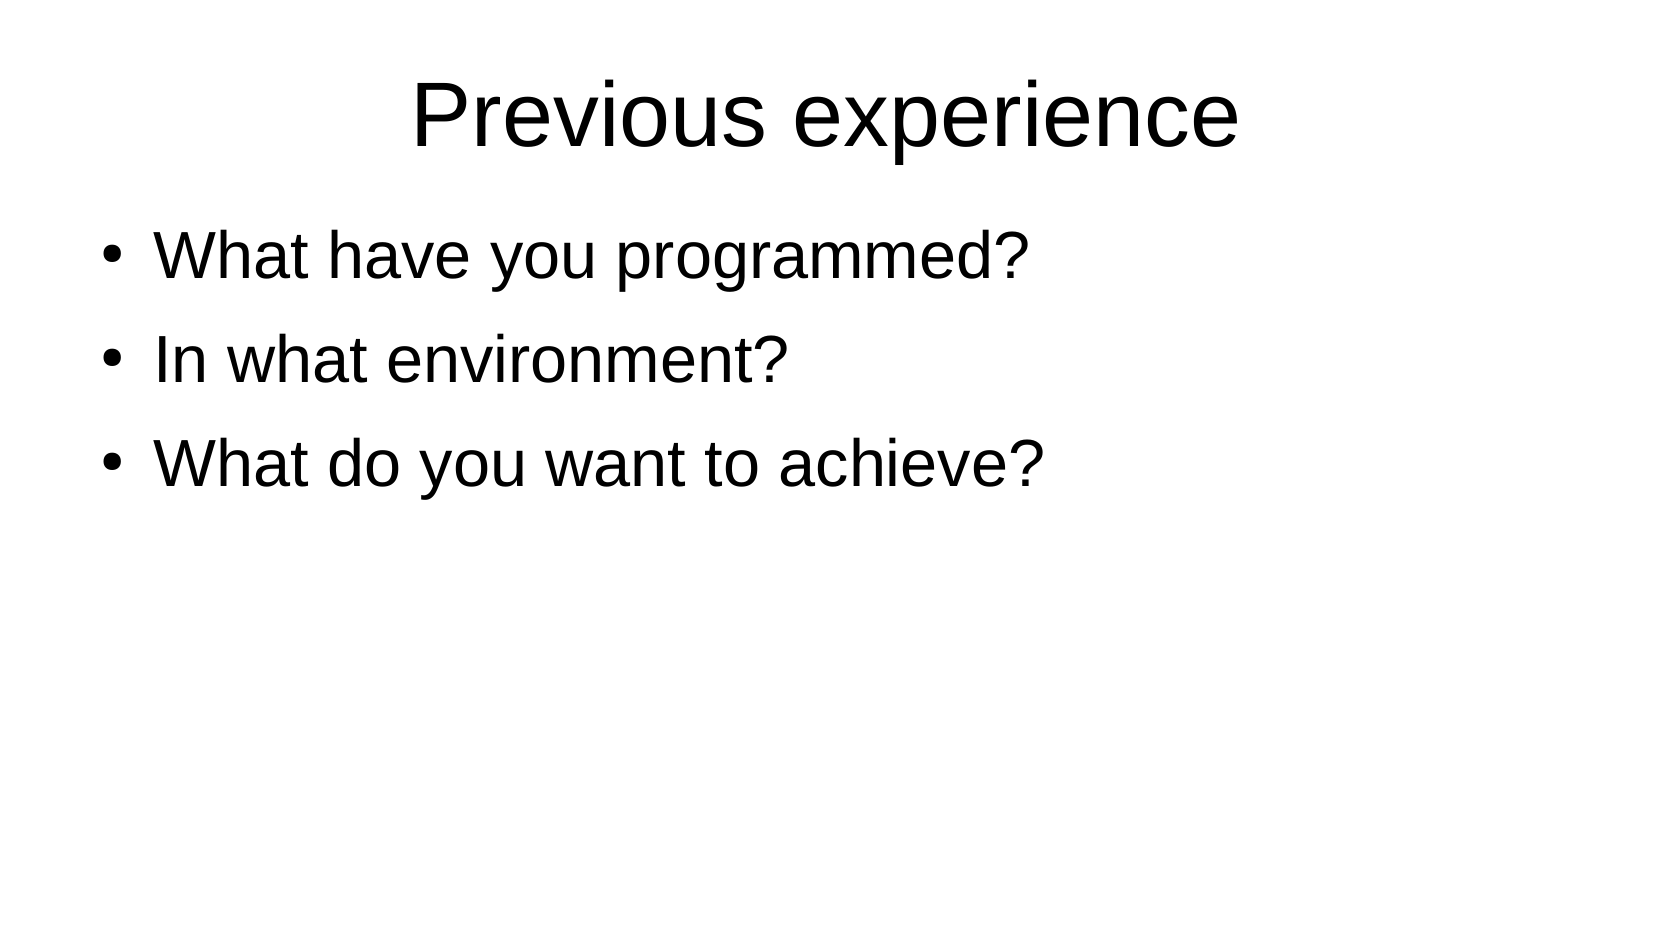

# Previous experience
What have you programmed?
In what environment?
What do you want to achieve?